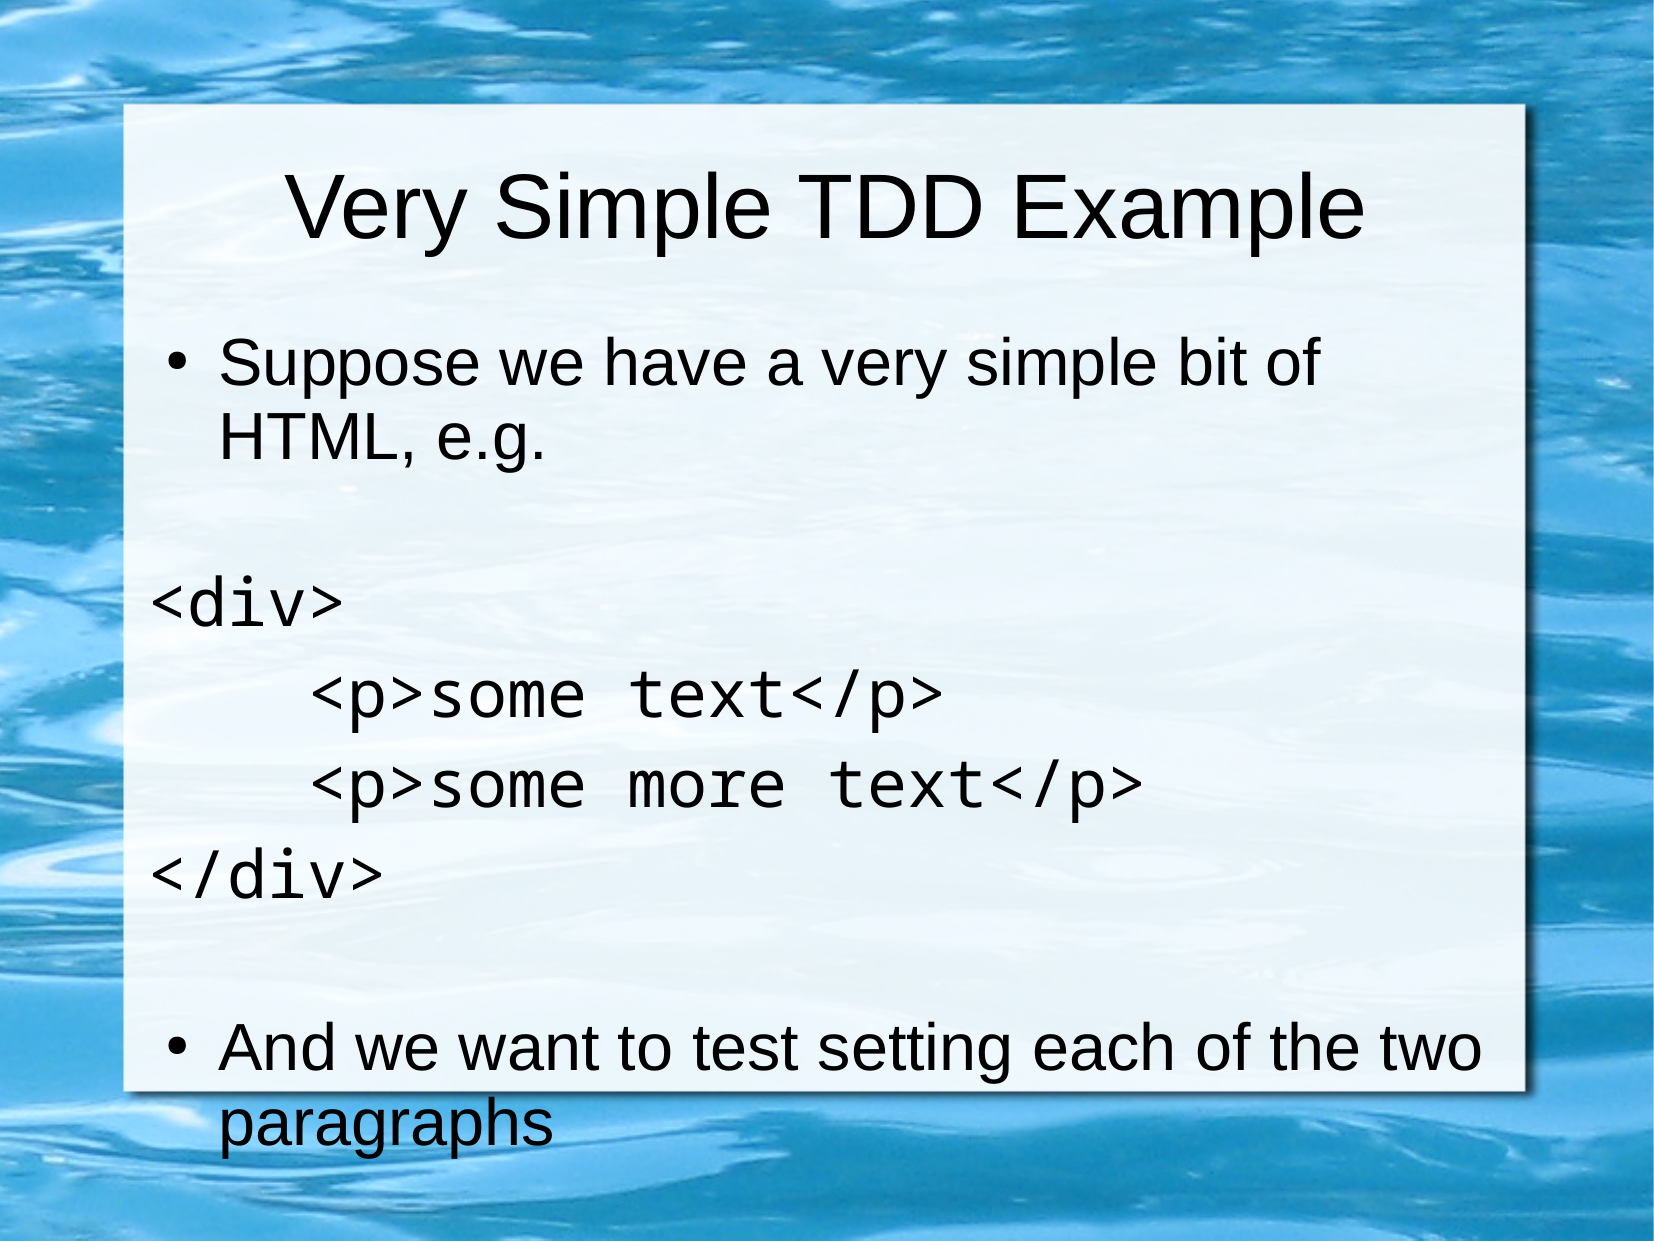

# Very Simple TDD Example
Suppose we have a very simple bit of HTML, e.g.
<div>
 <p>some text</p>
 <p>some more text</p>
</div>
And we want to test setting each of the two paragraphs